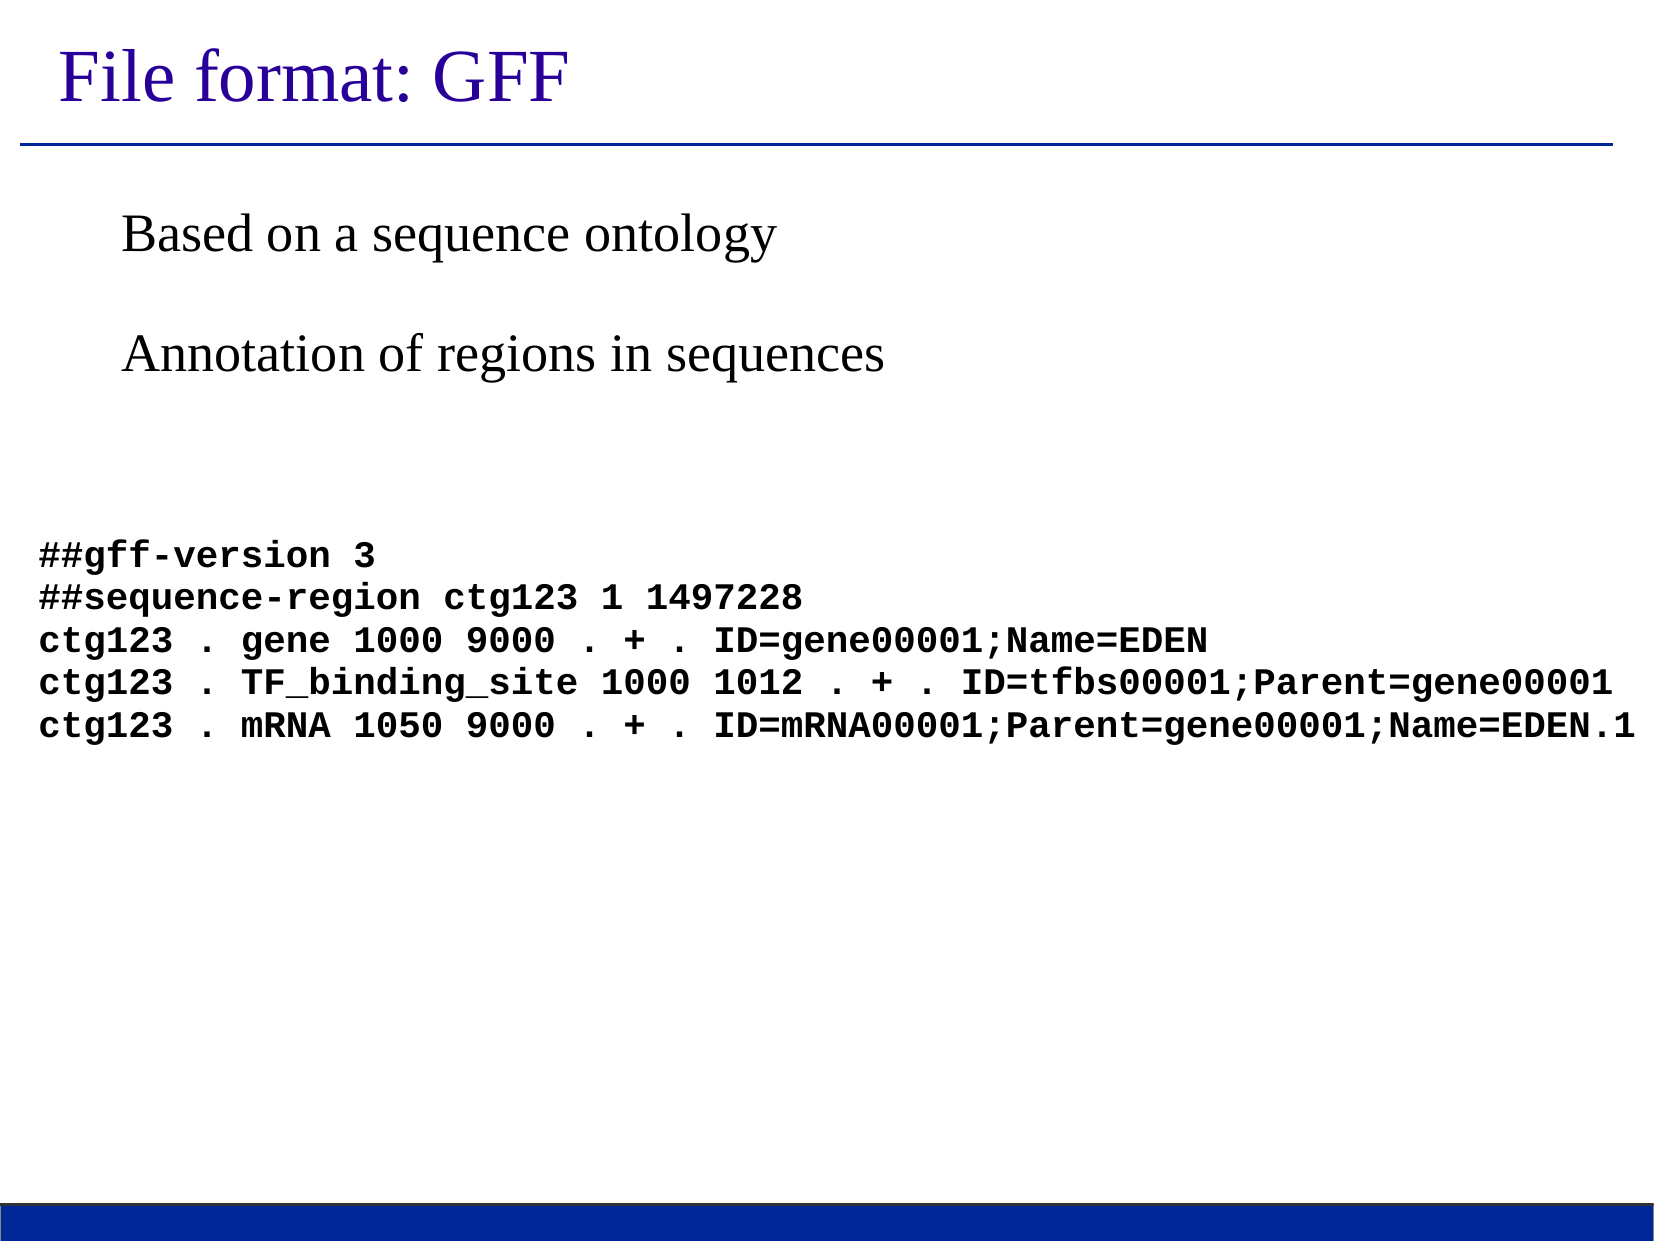

File format: GFF
Based on a sequence ontology
Annotation of regions in sequences
##gff-version 3
##sequence-region ctg123 1 1497228
ctg123 . gene 1000 9000 . + . ID=gene00001;Name=EDEN
ctg123 . TF_binding_site 1000 1012 . + . ID=tfbs00001;Parent=gene00001
ctg123 . mRNA 1050 9000 . + . ID=mRNA00001;Parent=gene00001;Name=EDEN.1